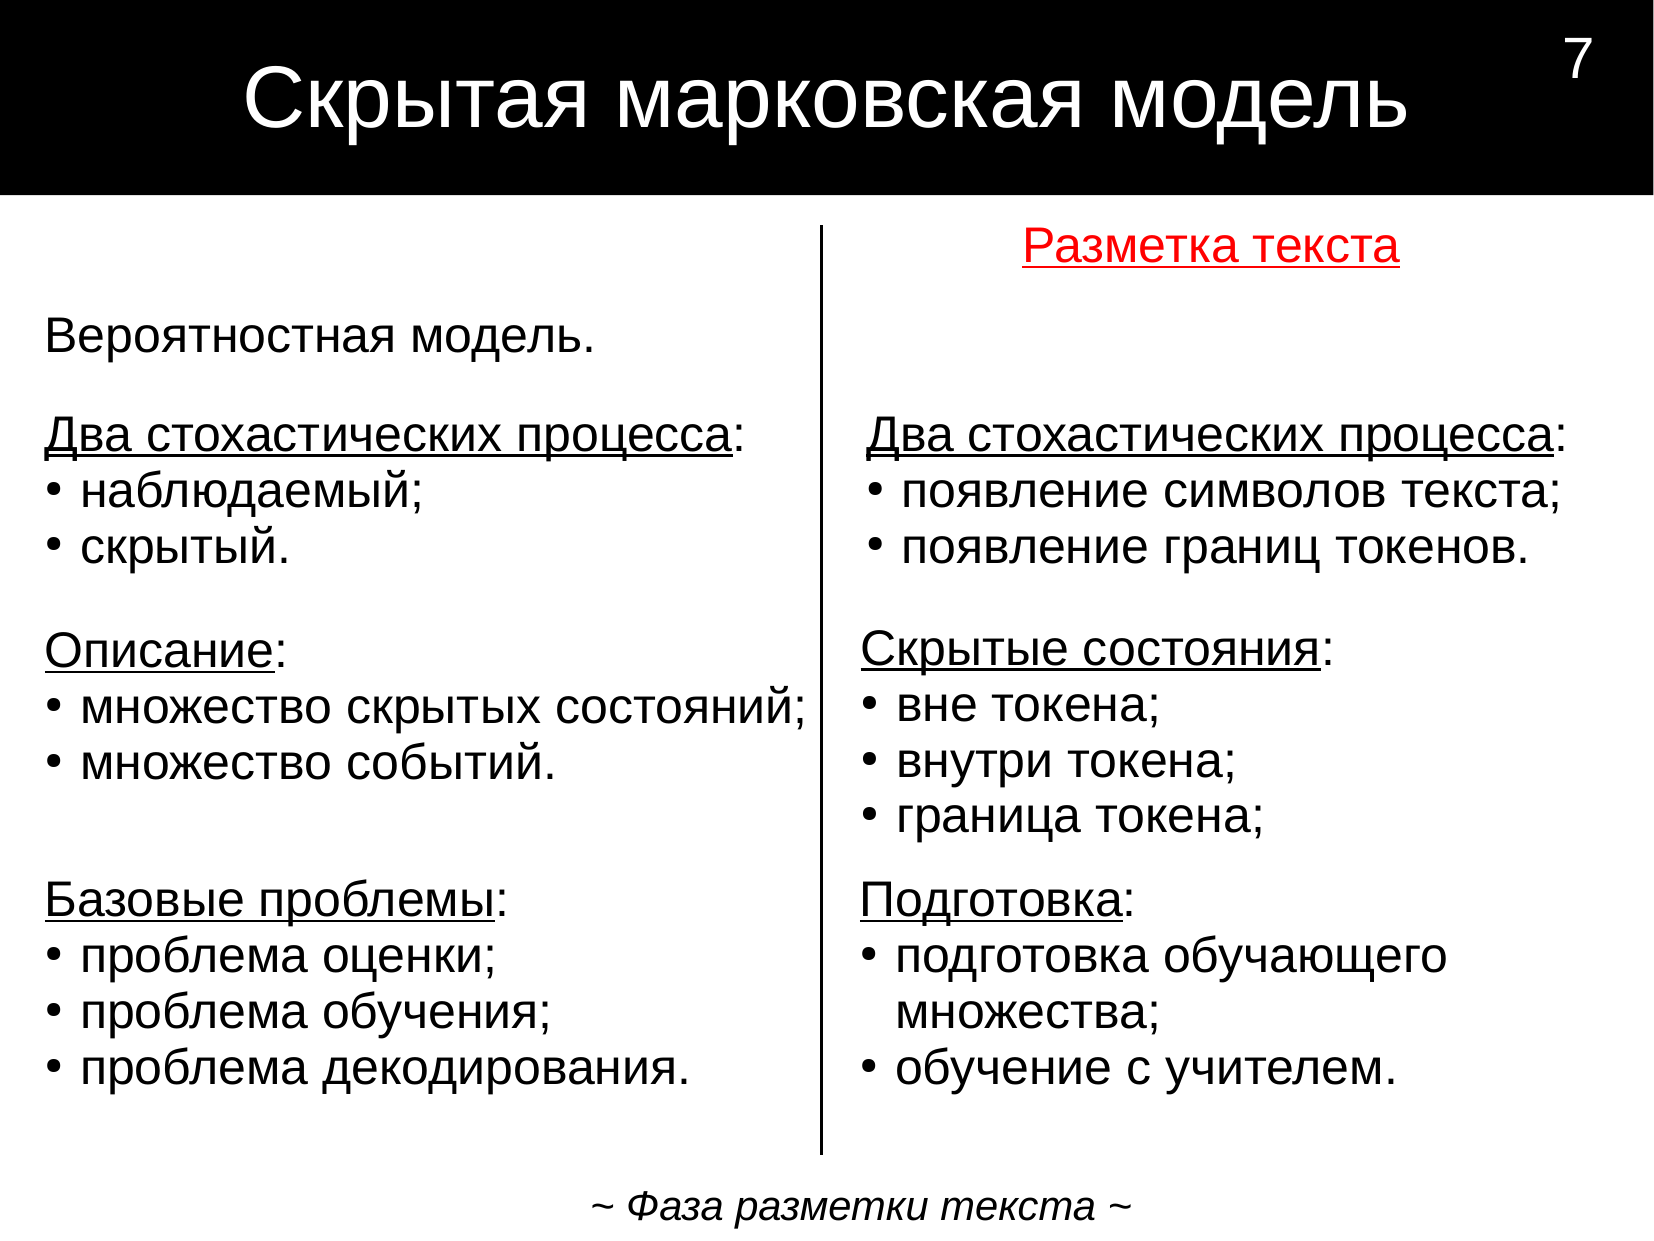

# Скрытая марковская модель
Разметка текста
Вероятностная модель.
Два стохастических процесса:
наблюдаемый;
cкрытый.
Два стохастических процесса:
появление символов текста;
появление границ токенов.
Скрытые состояния:
вне токена;
внутри токена;
граница токена;
Описание:
множество скрытых состояний;
множество событий.
Базовые проблемы:
проблема оценки;
проблема обучения;
проблема декодирования.
Подготовка:
подготовка обучающего множества;
обучение с учителем.
~ Фаза разметки текста ~